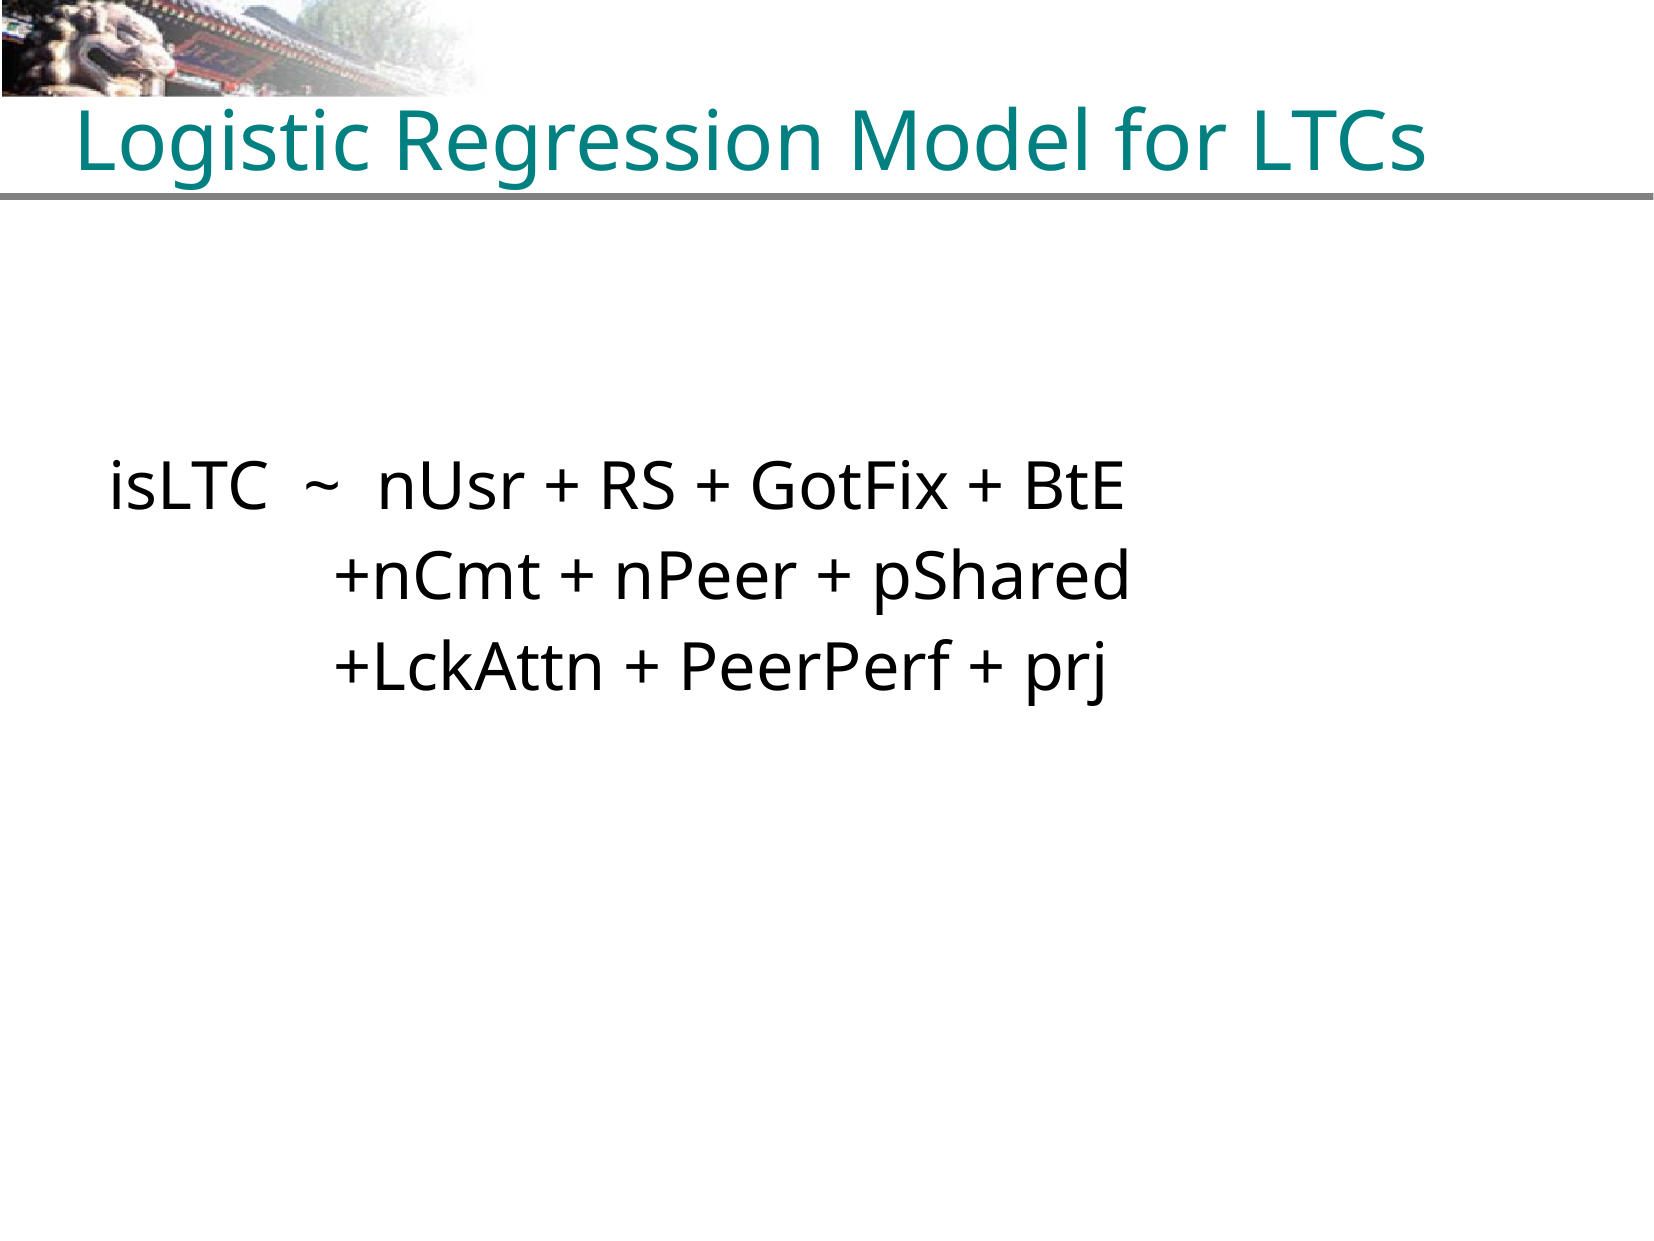

# Logistic Regression Model for LTCs
isLTC ~ nUsr + RS + GotFix + BtE
 +nCmt + nPeer + pShared
 +LckAttn + PeerPerf + prj